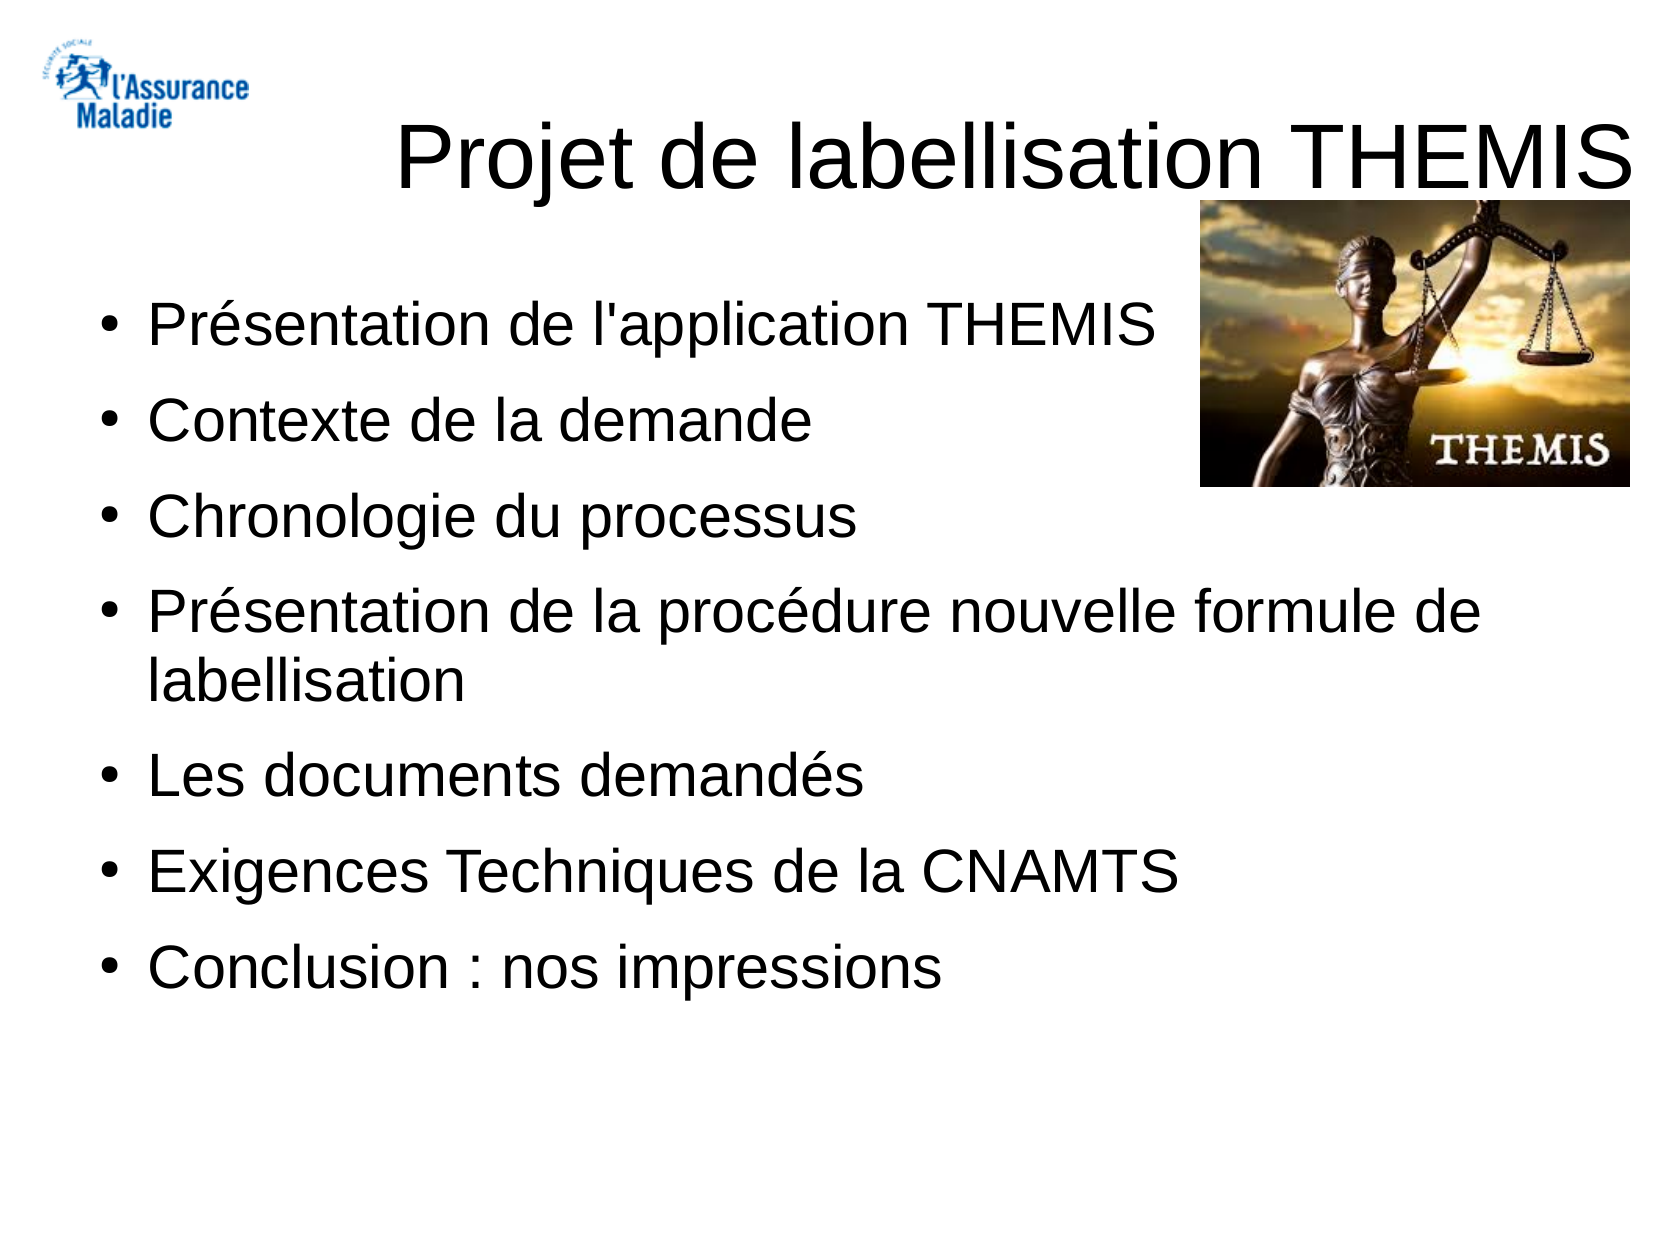

# Projet de labellisation THEMIS
Présentation de l'application THEMIS
Contexte de la demande
Chronologie du processus
Présentation de la procédure nouvelle formule de labellisation
Les documents demandés
Exigences Techniques de la CNAMTS
Conclusion : nos impressions